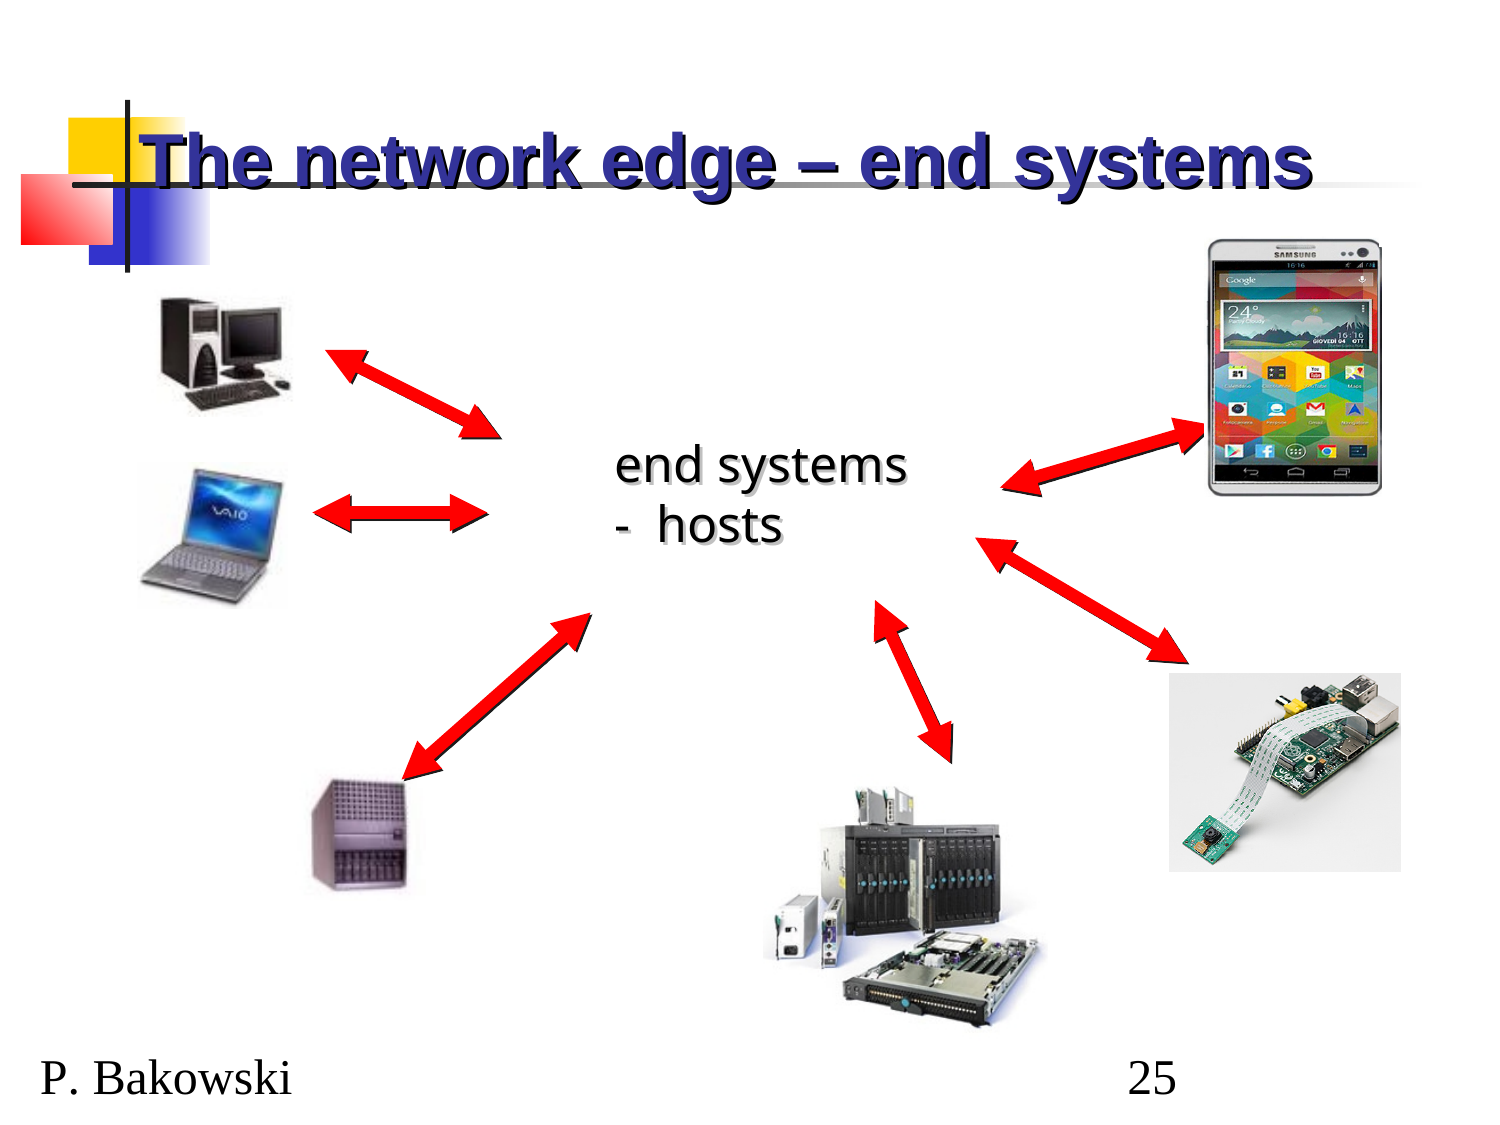

# The network edge – end systems
end systems - hosts
P.Bakowski
25